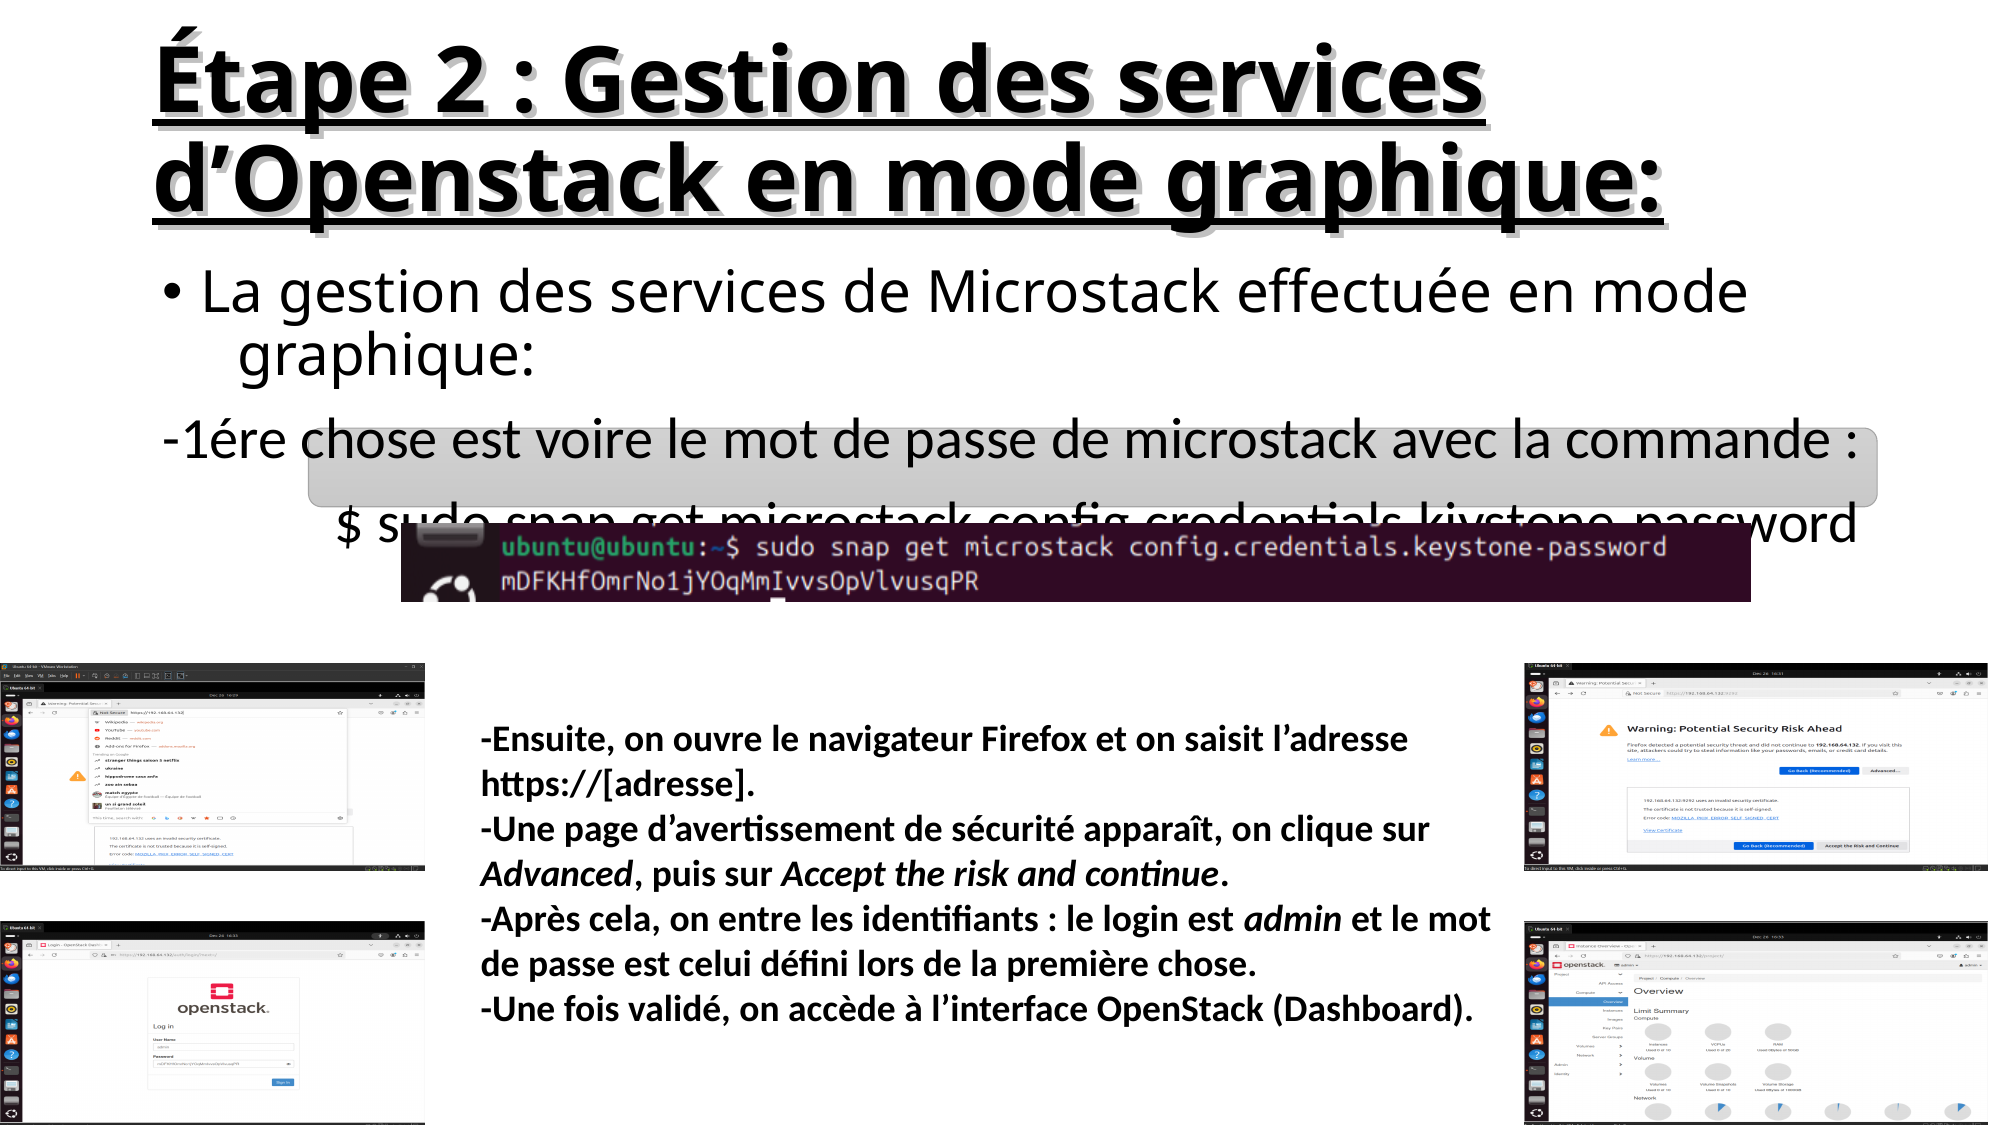

# Étape 2 : Gestion des services d’Openstack en mode graphique:
La gestion des services de Microstack effectuée en mode graphique:
-1ére chose est voire le mot de passe de microstack avec la commande :
 $ sudo snap get microstack config.credentials.kiystone-password
-Ensuite, on ouvre le navigateur Firefox et on saisit l’adresse https://[adresse].
-Une page d’avertissement de sécurité apparaît, on clique sur Advanced, puis sur Accept the risk and continue.
-Après cela, on entre les identifiants : le login est admin et le mot de passe est celui défini lors de la première chose.
-Une fois validé, on accède à l’interface OpenStack (Dashboard).